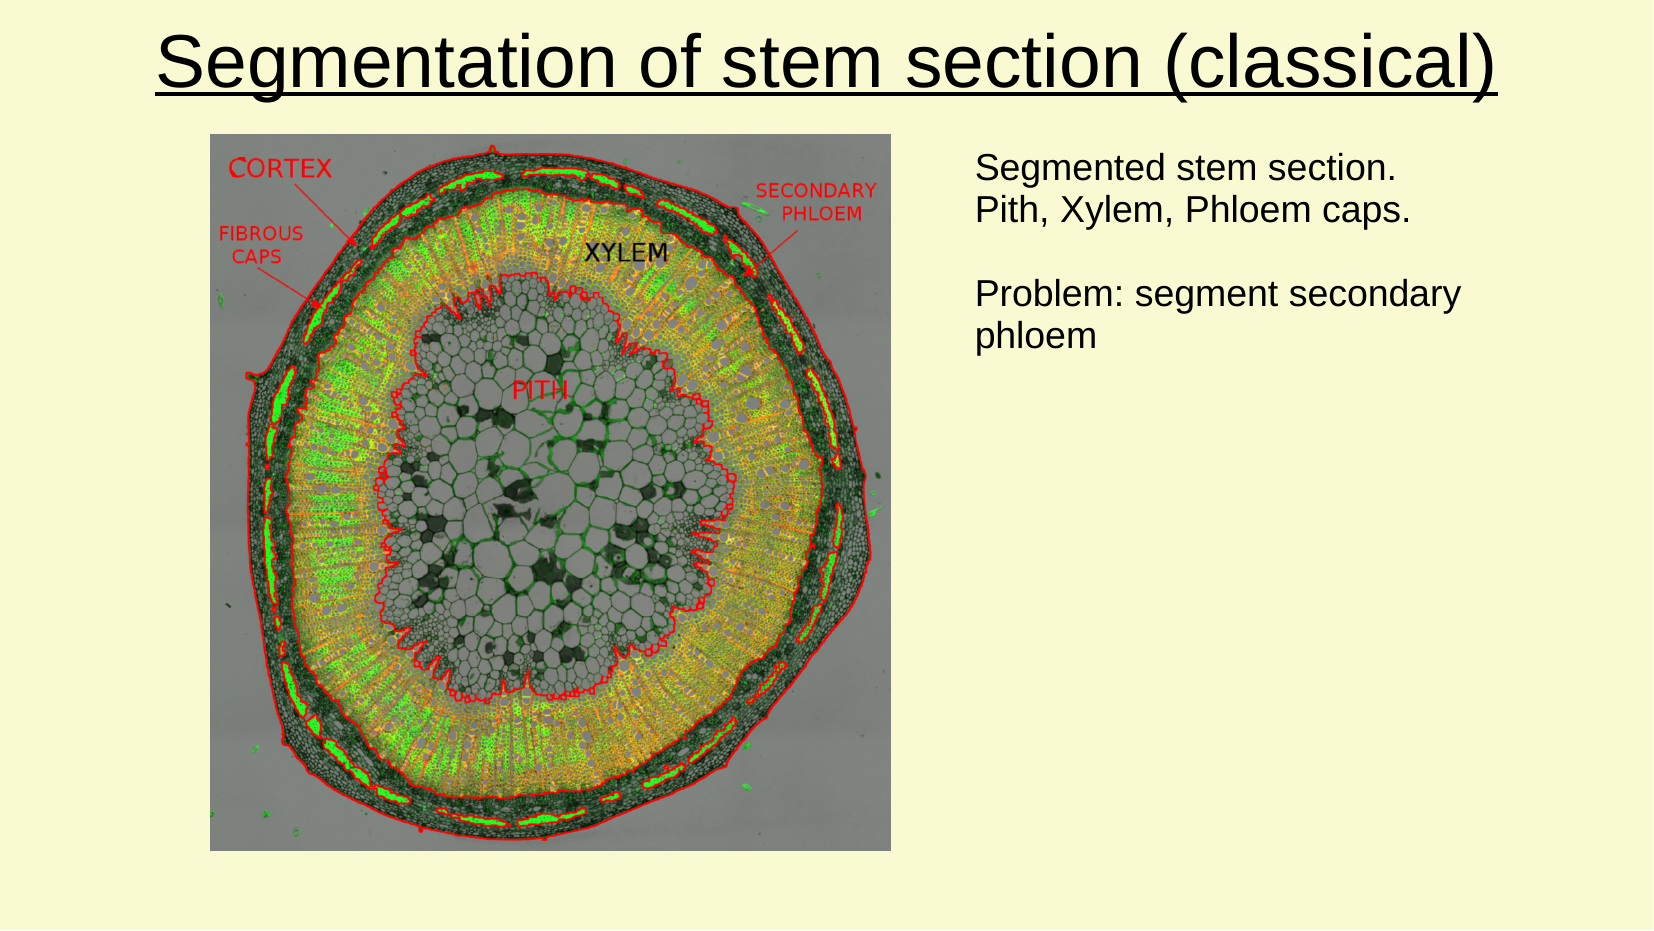

# Segmentation of stem section (classical)
Segmented stem section.
Pith, Xylem, Phloem caps.
Problem: segment secondary phloem